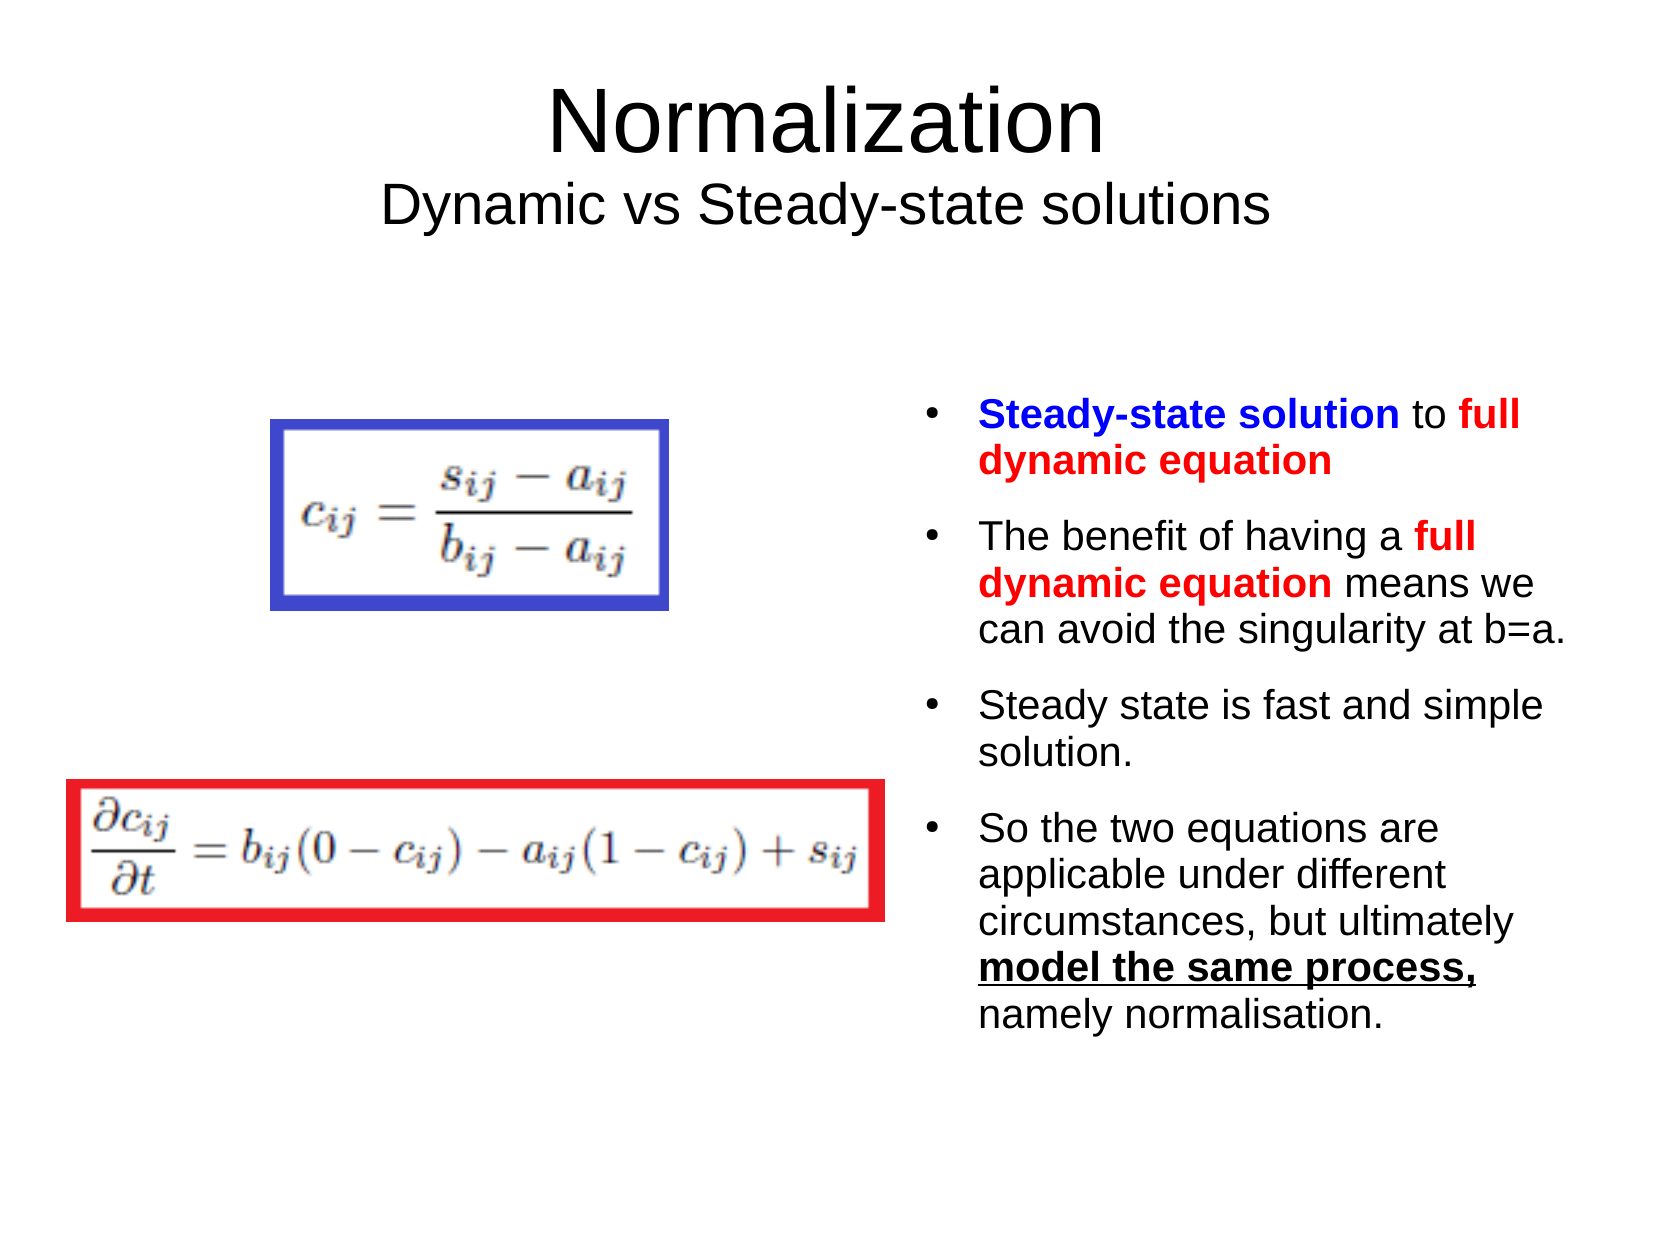

# Normalization Dynamic vs Steady-state solutions
Steady-state solution to full dynamic equation
The benefit of having a full dynamic equation means we can avoid the singularity at b=a.
Steady state is fast and simple solution.
So the two equations are applicable under different circumstances, but ultimately model the same process, namely normalisation.